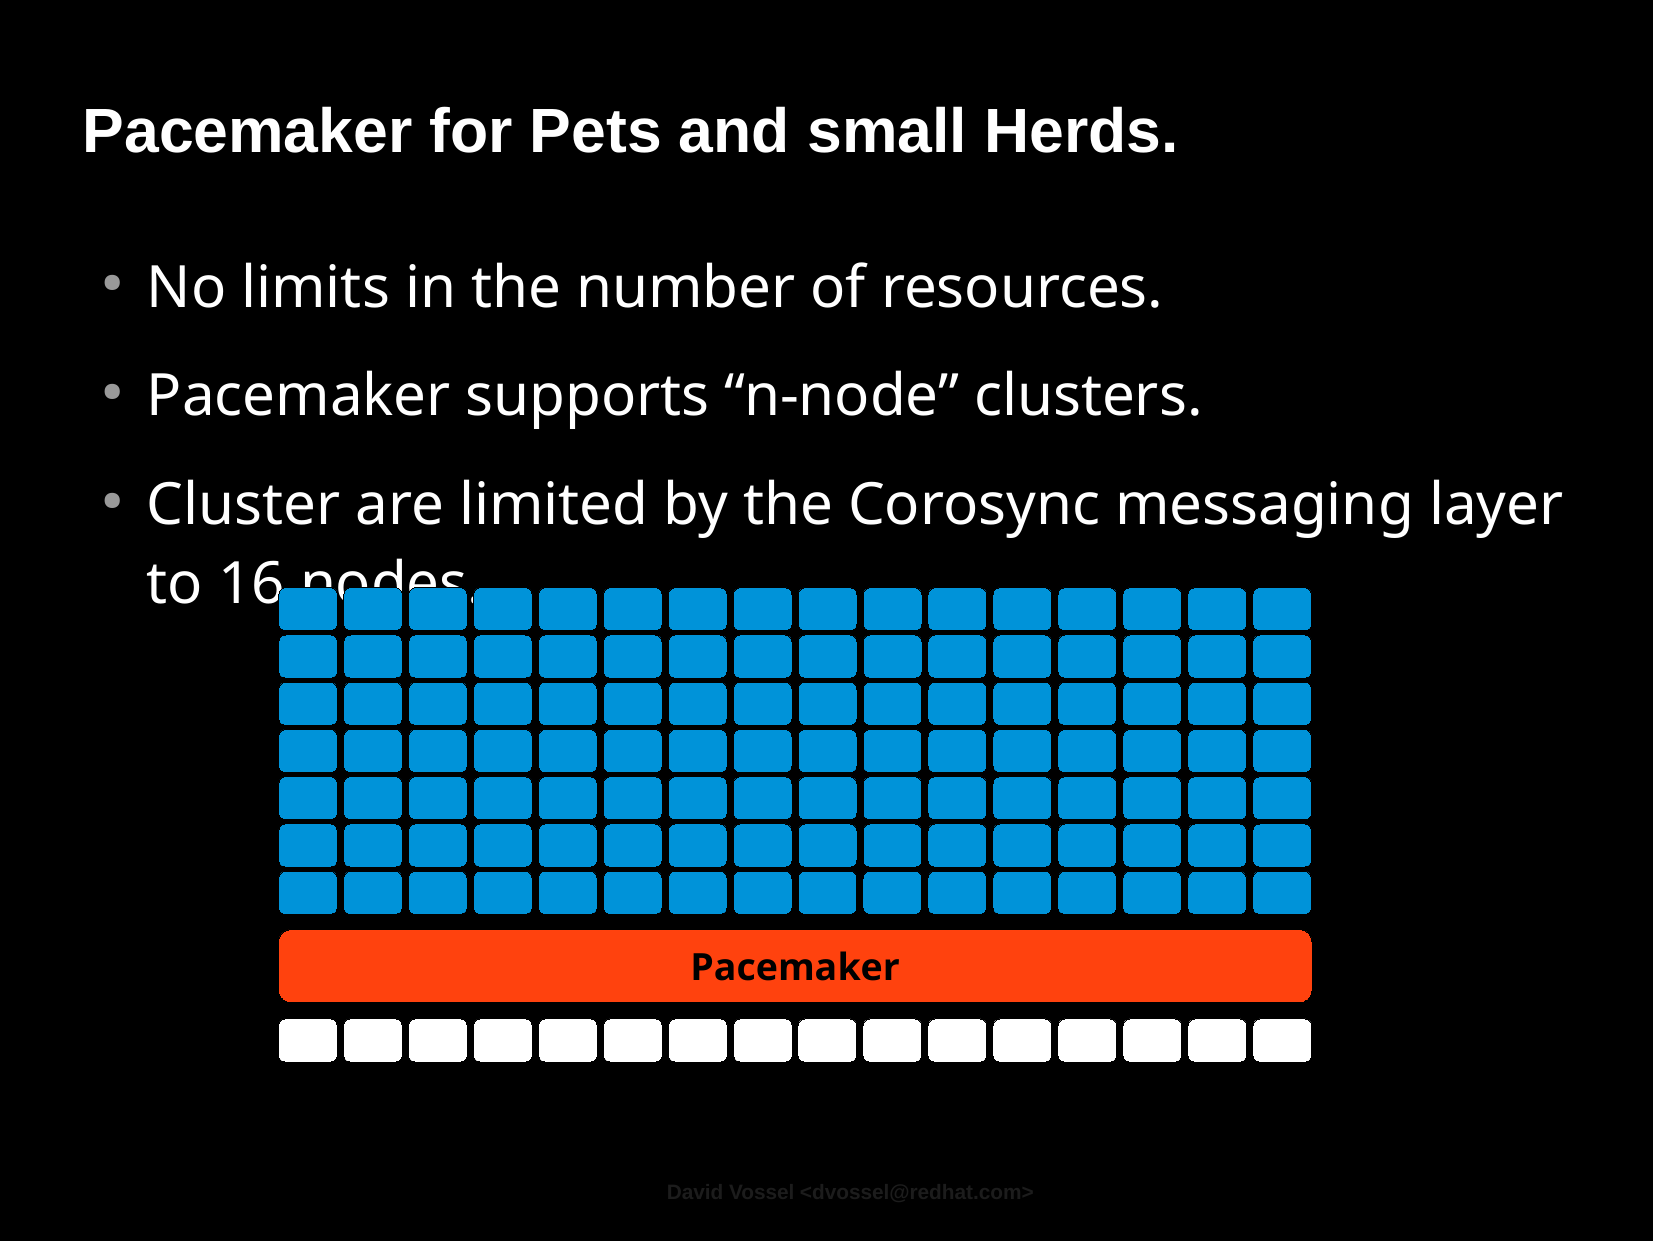

# Pacemaker for Pets and small Herds.
No limits in the number of resources.
Pacemaker supports “n-node” clusters.
Cluster are limited by the Corosync messaging layer to 16 nodes.
Pacemaker